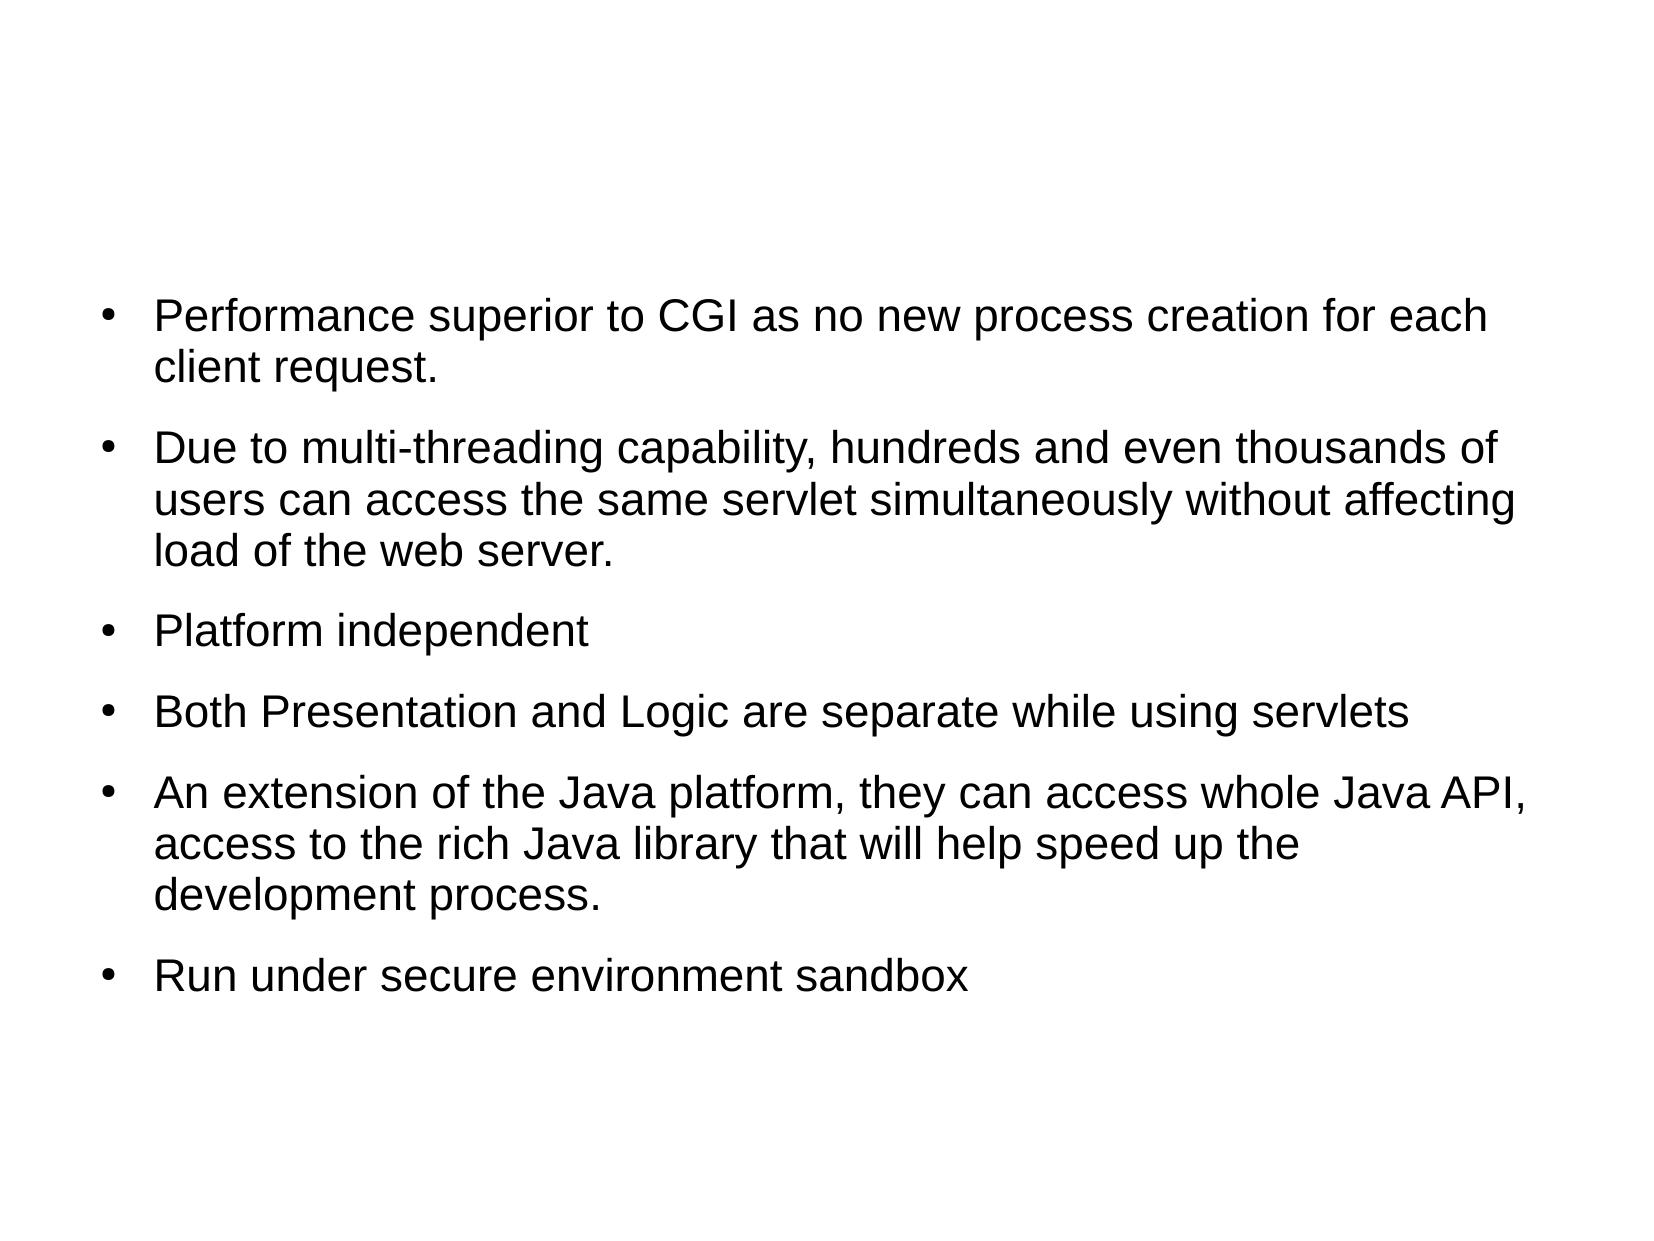

# Performance superior to CGI as no new process creation for each client request.
Due to multi-threading capability, hundreds and even thousands of users can access the same servlet simultaneously without affecting load of the web server.
Platform independent
Both Presentation and Logic are separate while using servlets
An extension of the Java platform, they can access whole Java API, access to the rich Java library that will help speed up the development process.
Run under secure environment sandbox